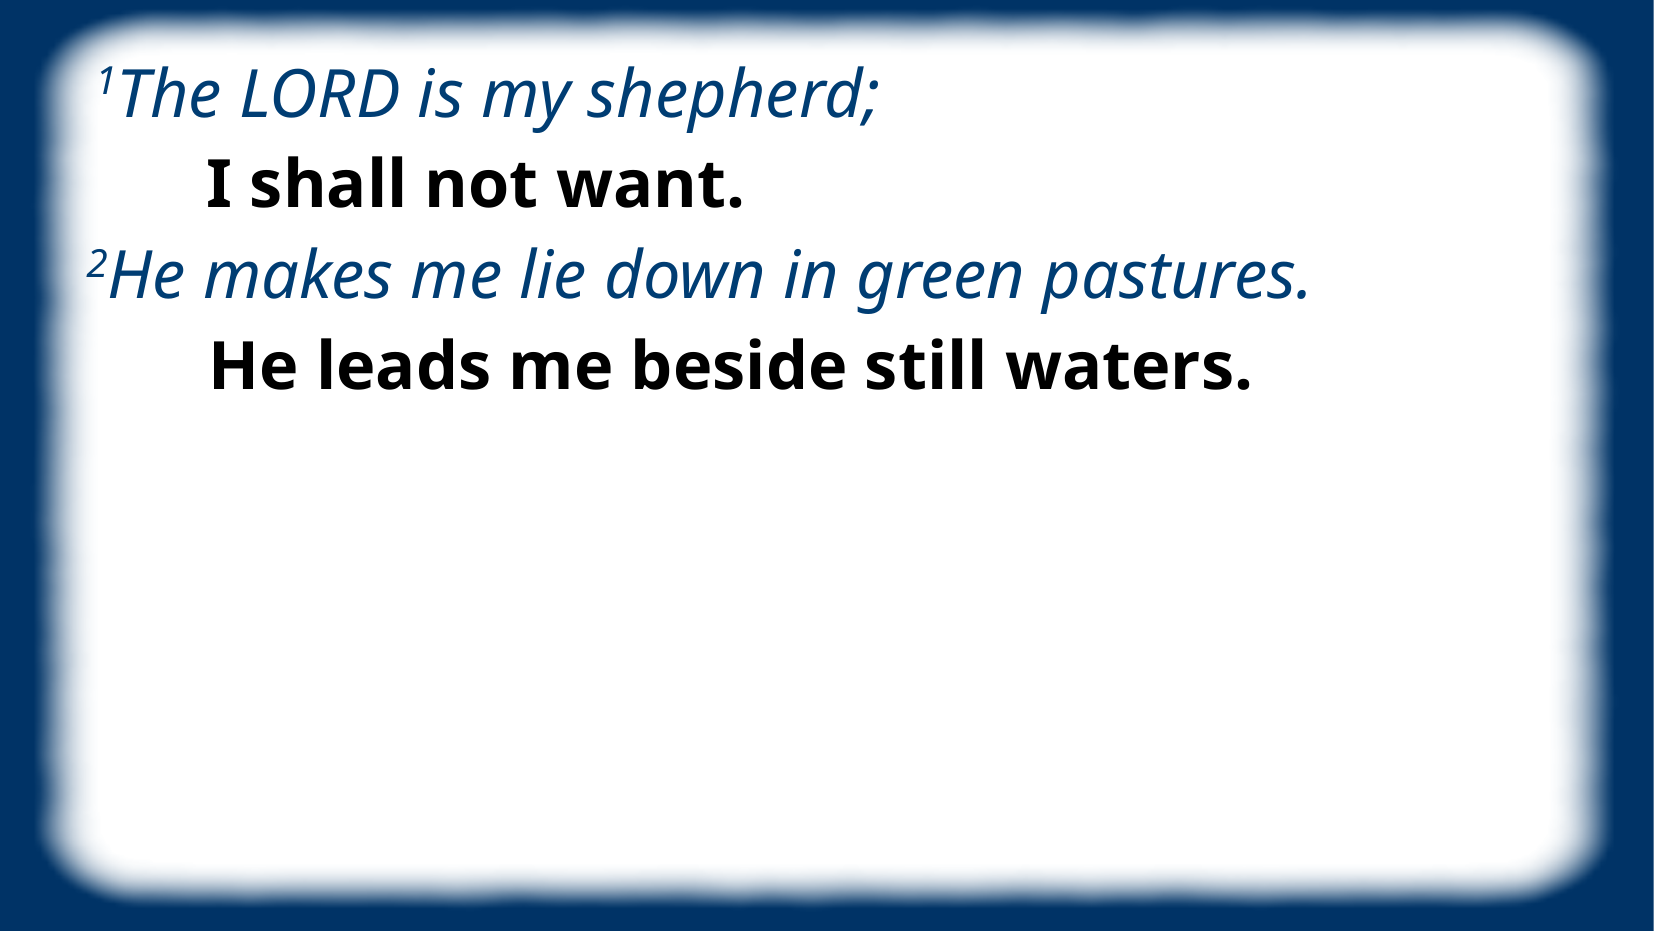

1The LORD is my shepherd;
 I shall not want.
2He makes me lie down in green pastures.
 He leads me beside still waters.